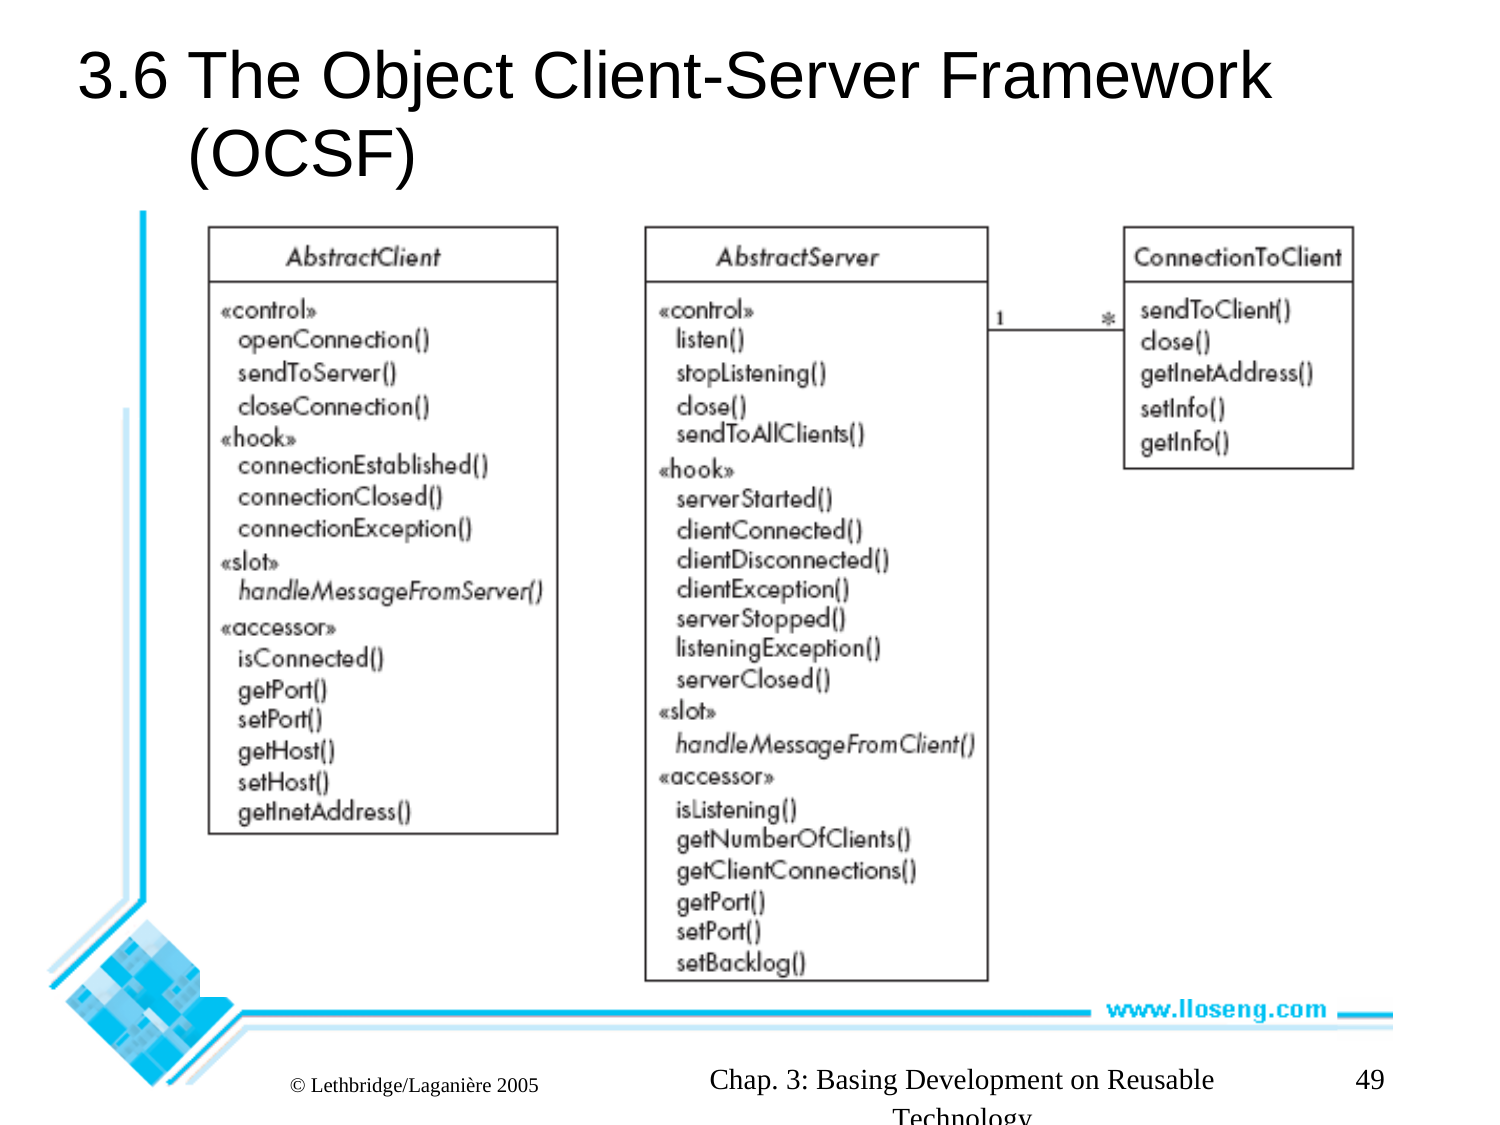

# 3.6 The Object Client-Server Framework (OCSF)
Chap. 3: Basing Development on Reusable Technology
© Lethbridge/Laganière 2005